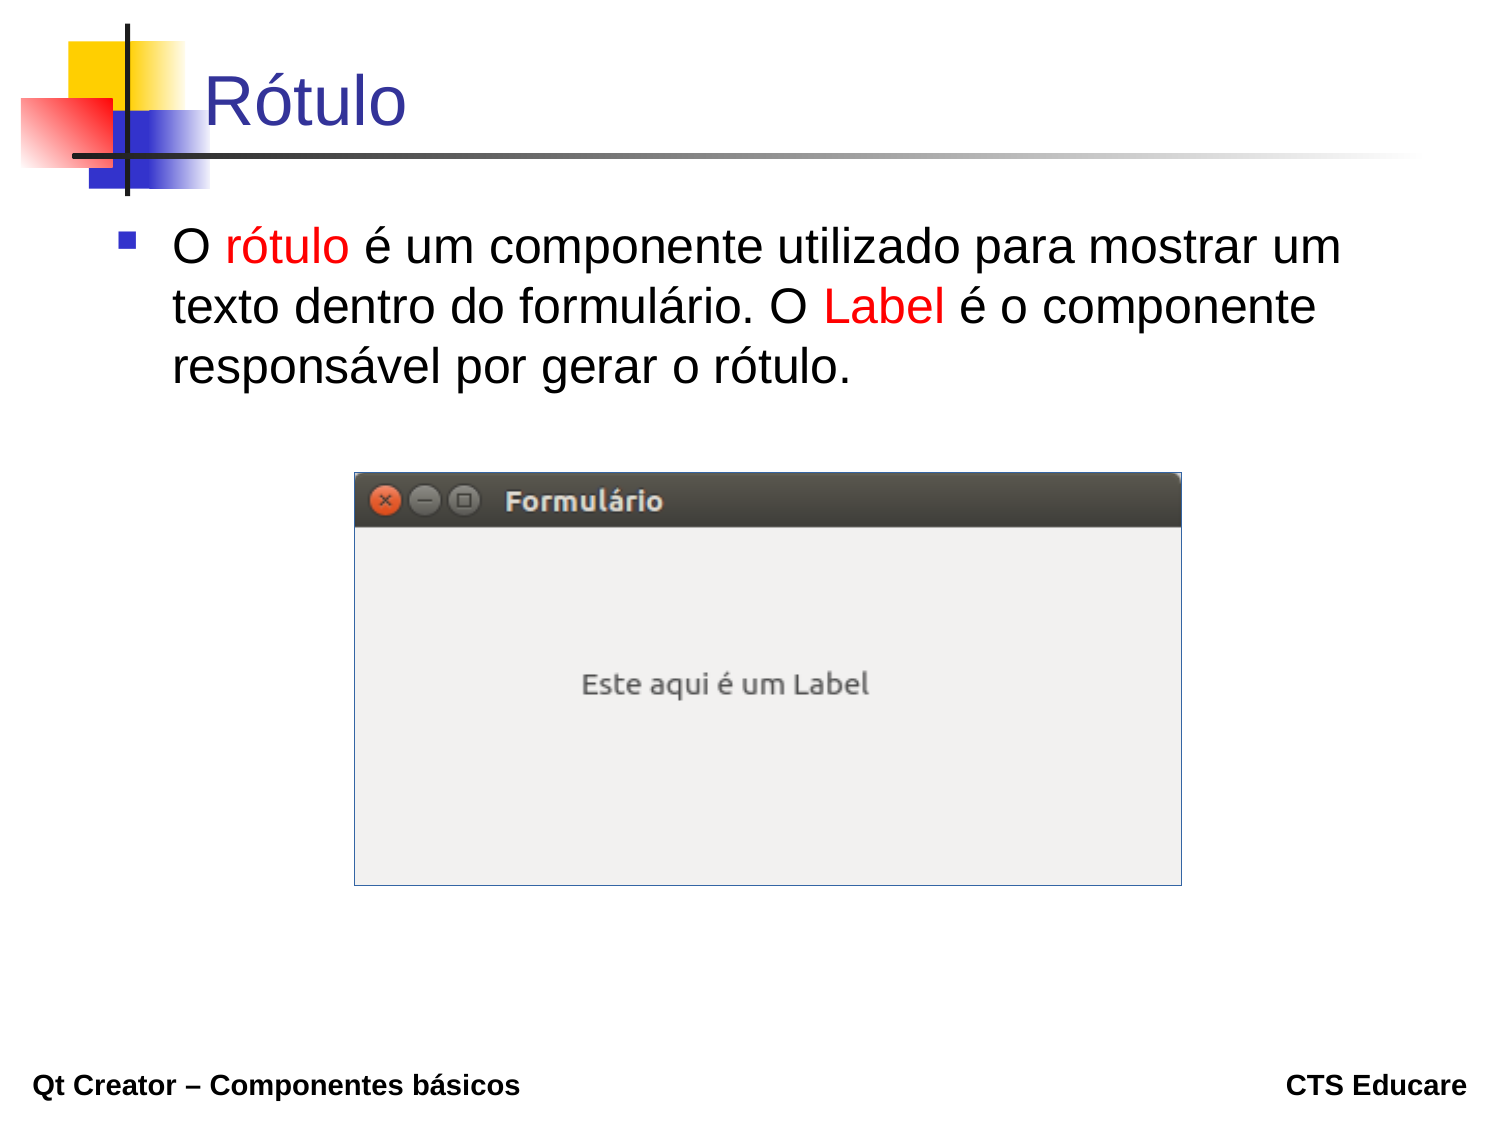

# Rótulo
O rótulo é um componente utilizado para mostrar um texto dentro do formulário. O Label é o componente responsável por gerar o rótulo.